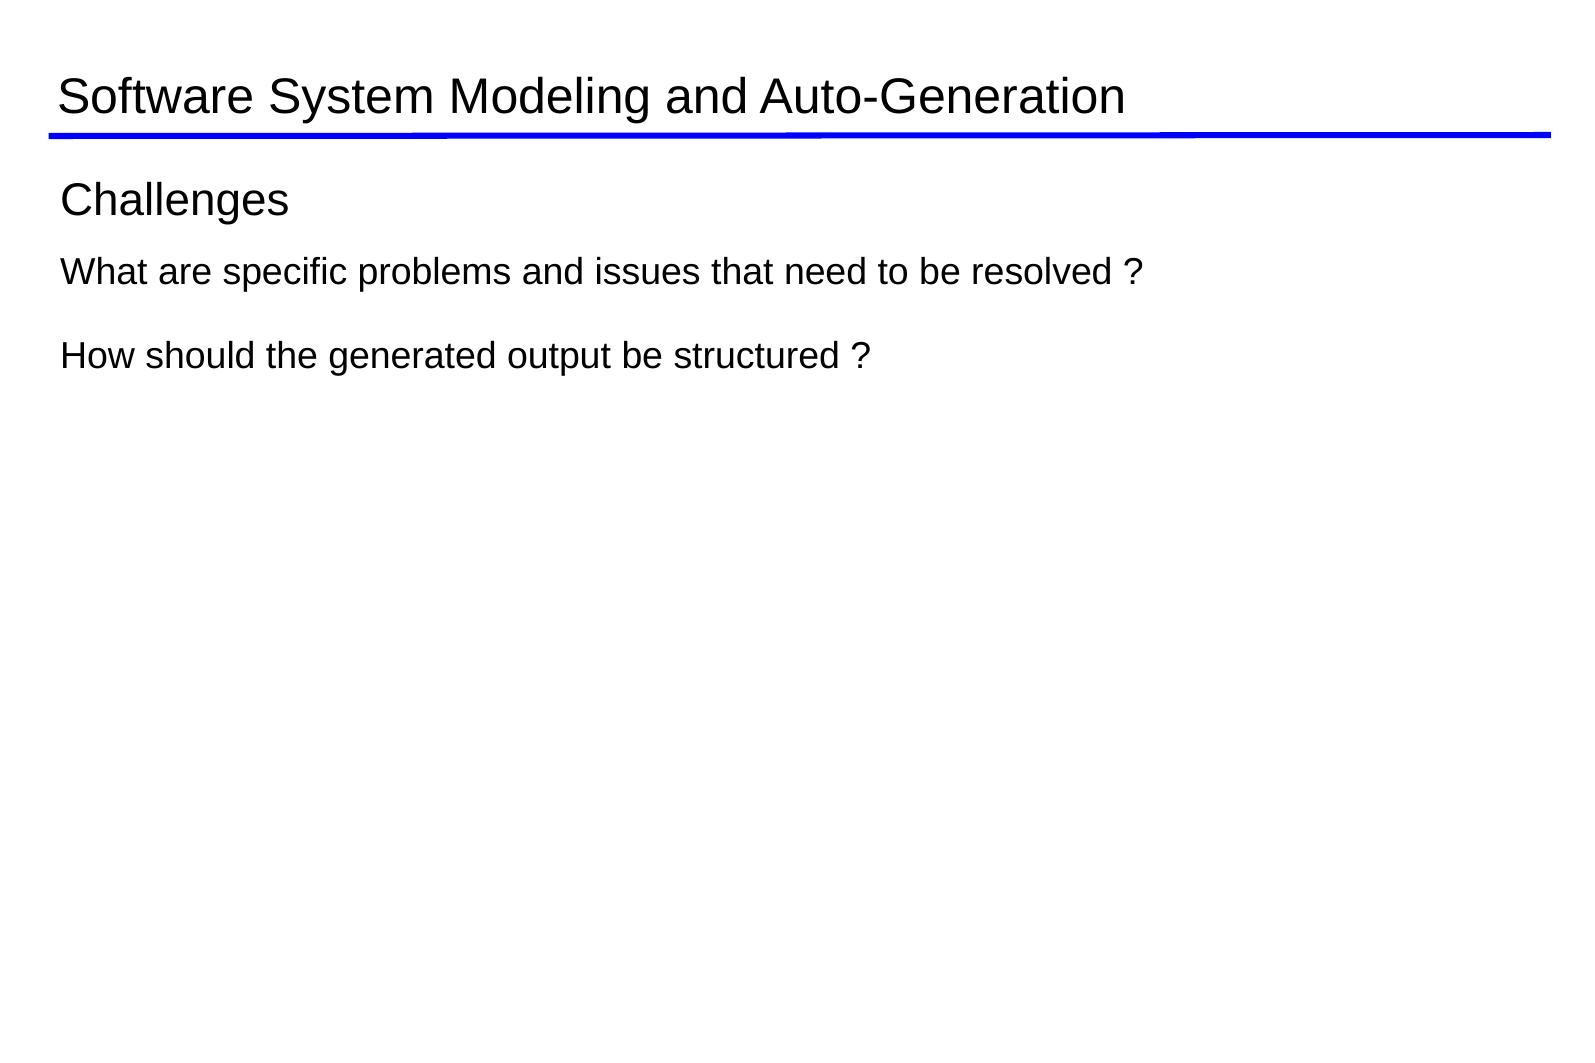

Software System Modeling and Auto-Generation
Challenges
What are specific problems and issues that need to be resolved ?
How should the generated output be structured ?